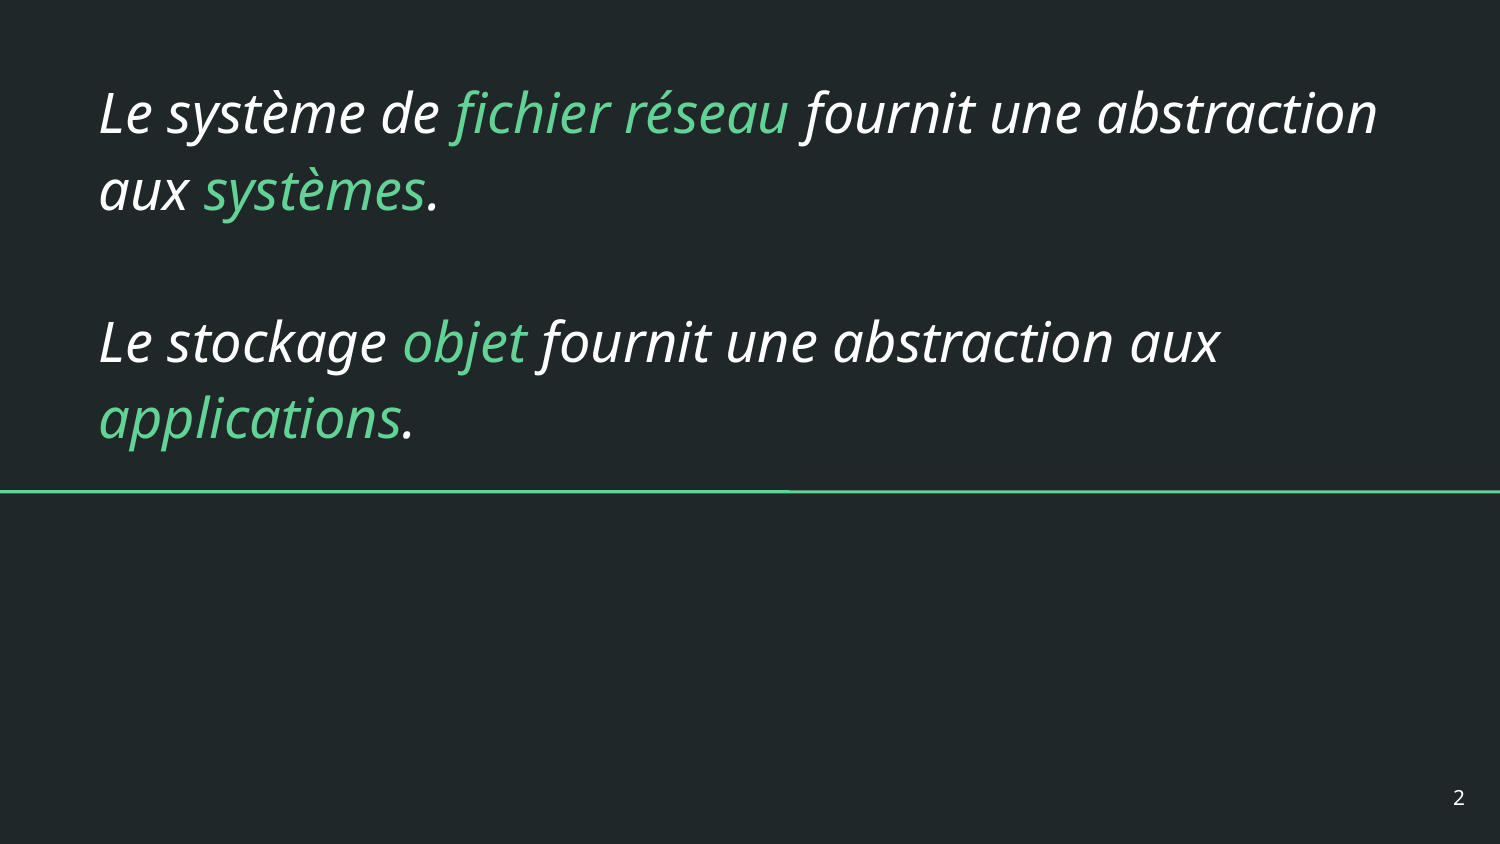

# Le système de fichier réseau fournit une abstraction aux systèmes. Le stockage objet fournit une abstraction aux applications.
2